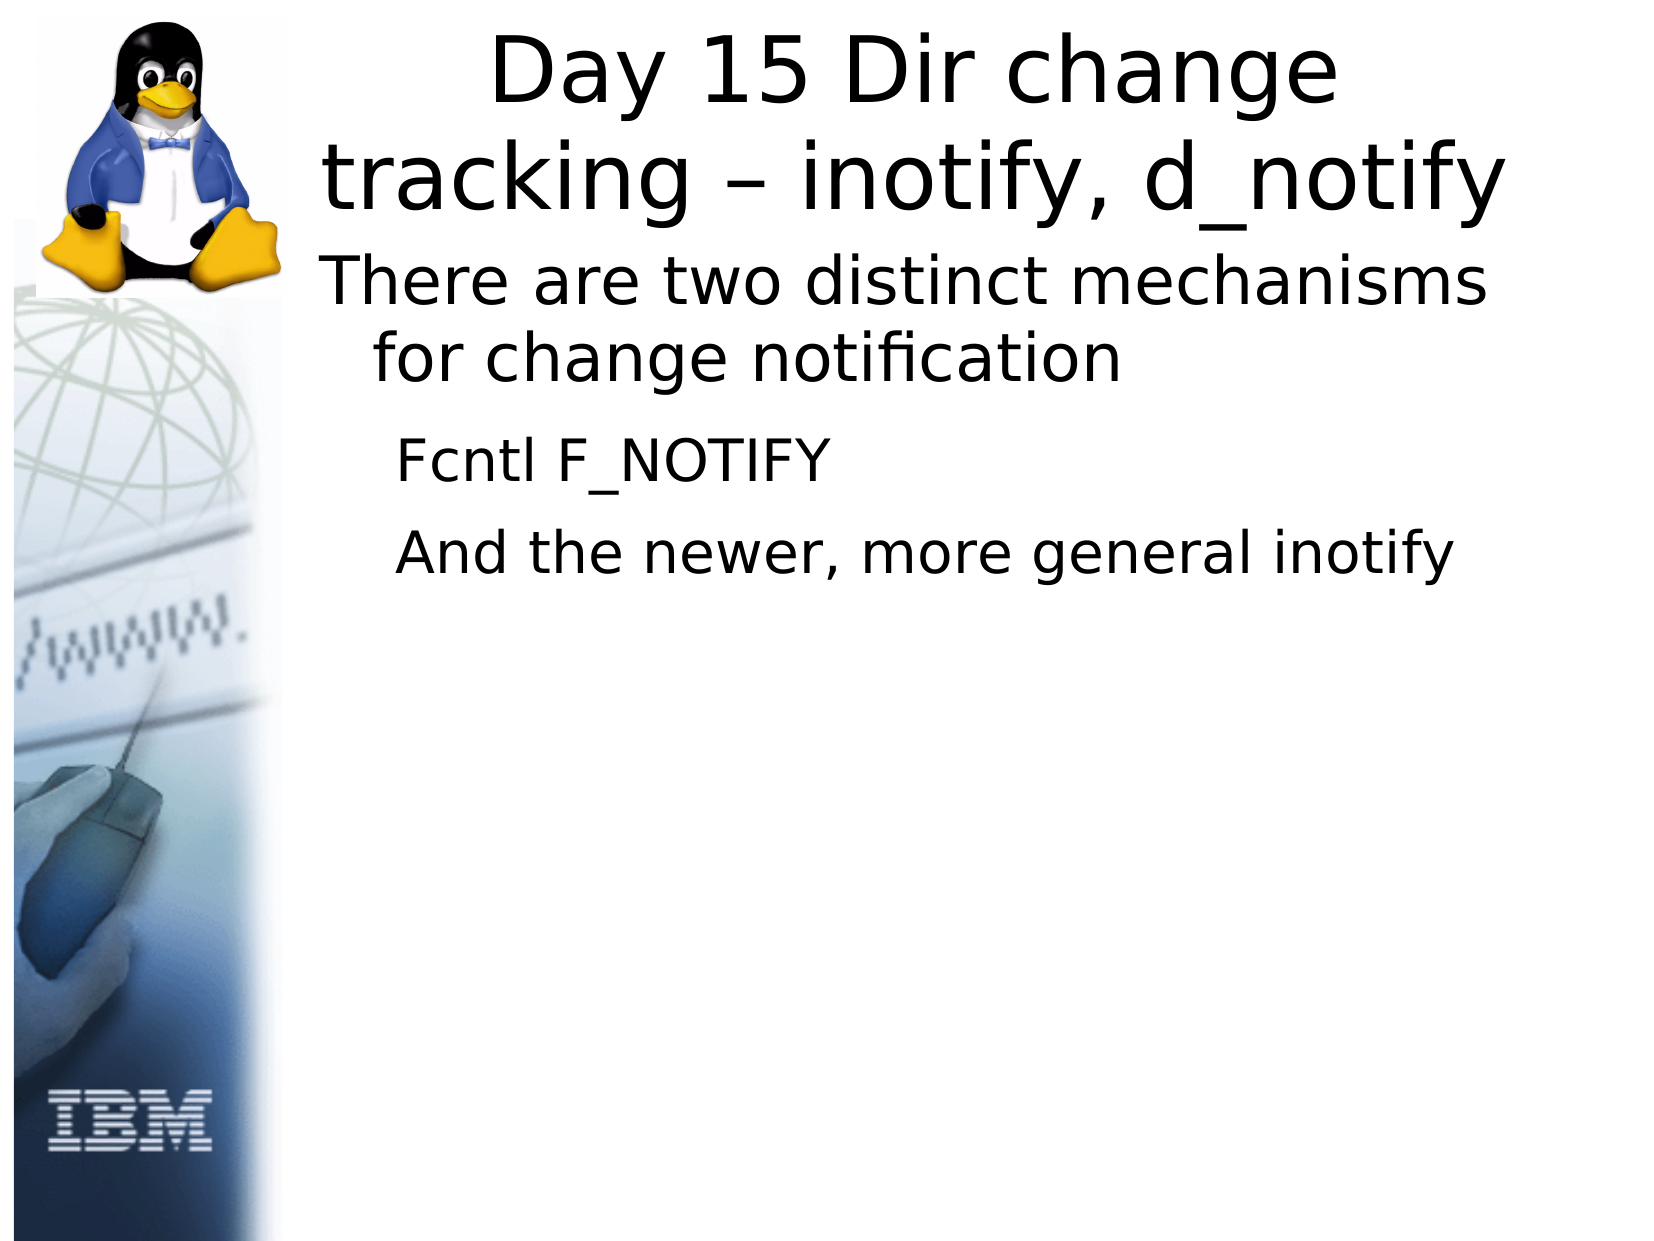

# Day 15 Dir change tracking – inotify, d_notify
There are two distinct mechanisms for change notification
Fcntl F_NOTIFY
And the newer, more general inotify